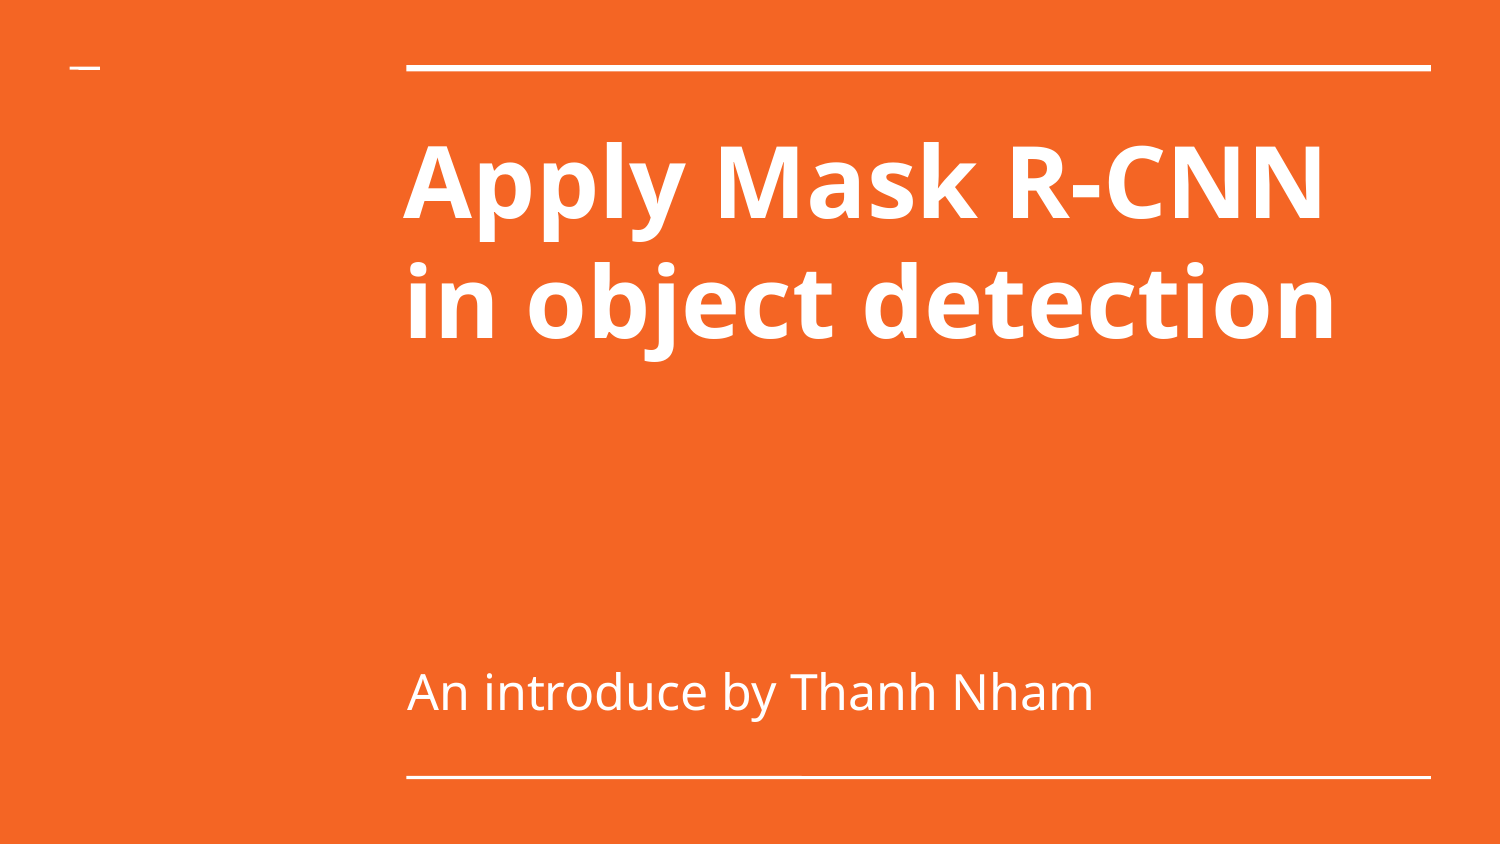

# Apply Mask R-CNN in object detection
An introduce by Thanh Nham